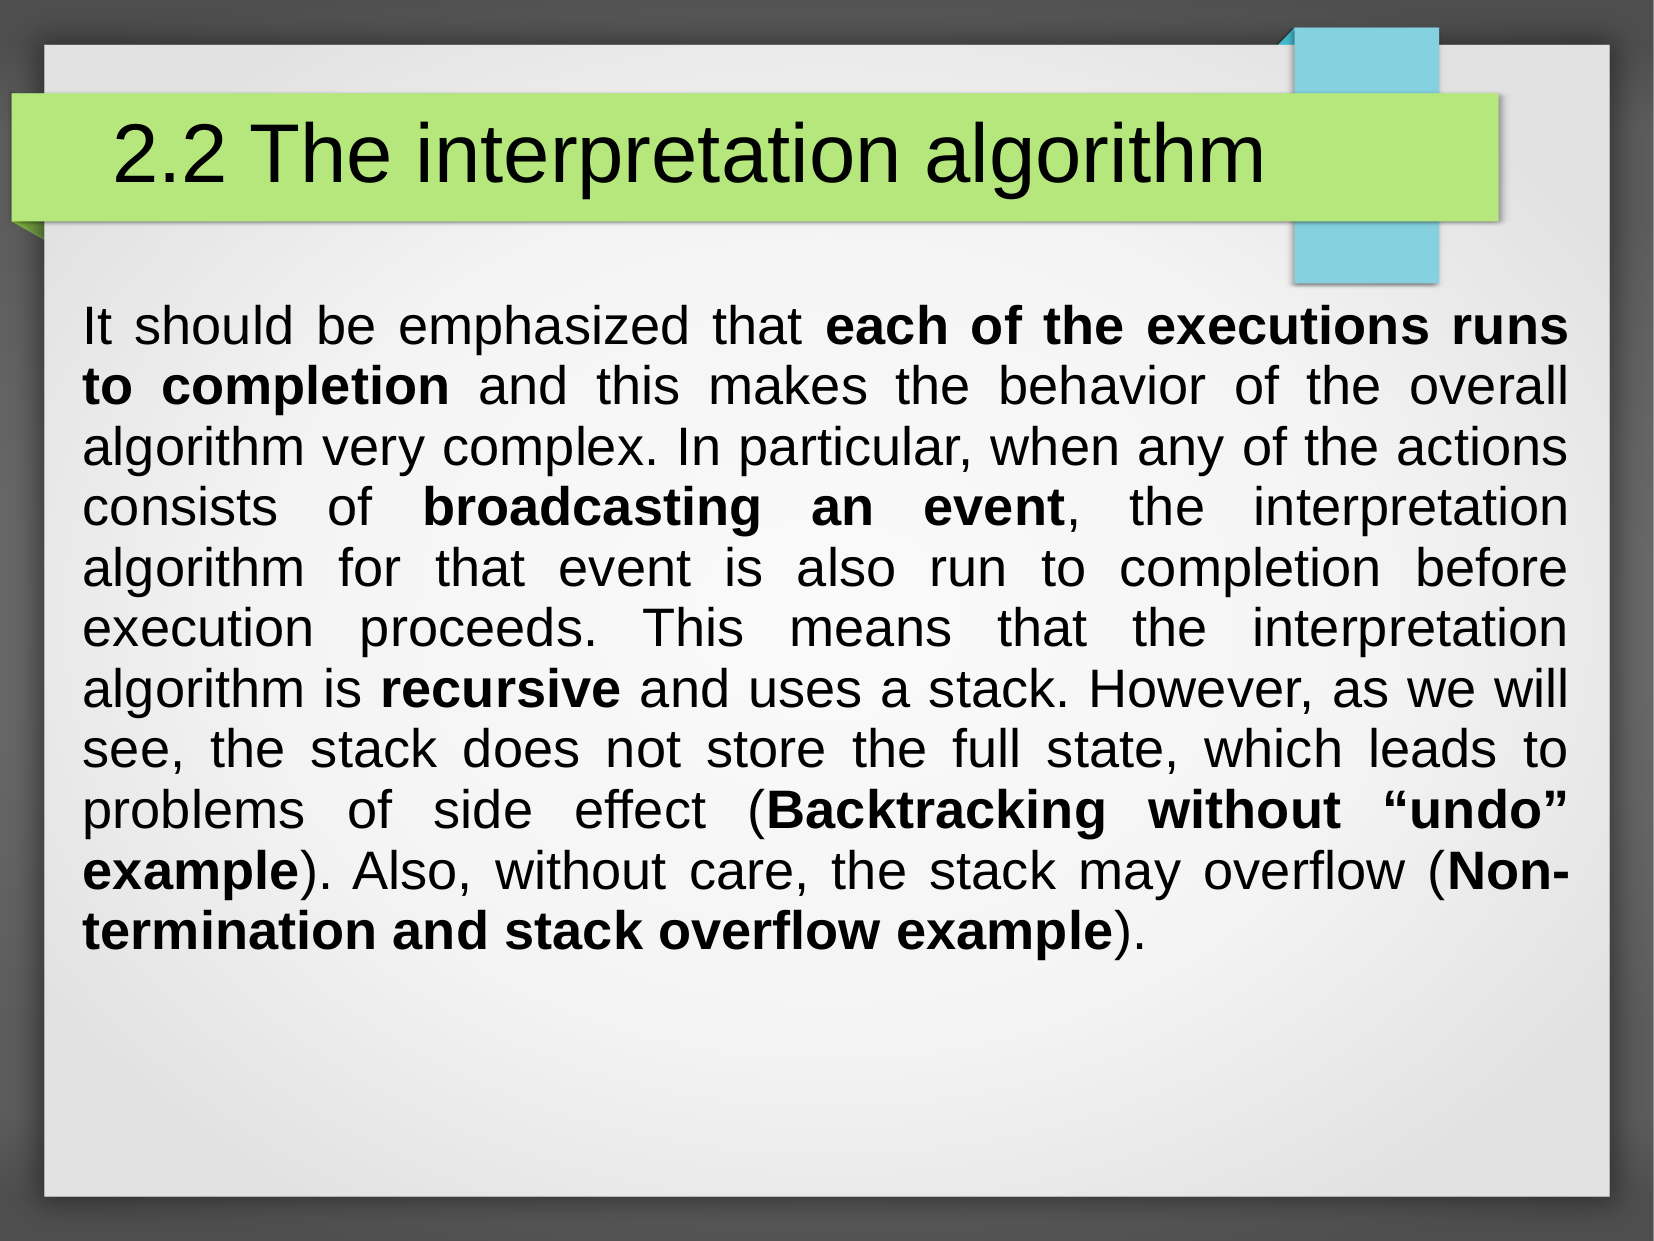

# 2.2 The interpretation algorithm
It should be emphasized that each of the executions runs to completion and this makes the behavior of the overall algorithm very complex. In particular, when any of the actions consists of broadcasting an event, the interpretation algorithm for that event is also run to completion before execution proceeds. This means that the interpretation algorithm is recursive and uses a stack. However, as we will see, the stack does not store the full state, which leads to problems of side effect (Backtracking without “undo” example). Also, without care, the stack may overflow (Non-termination and stack overflow example).